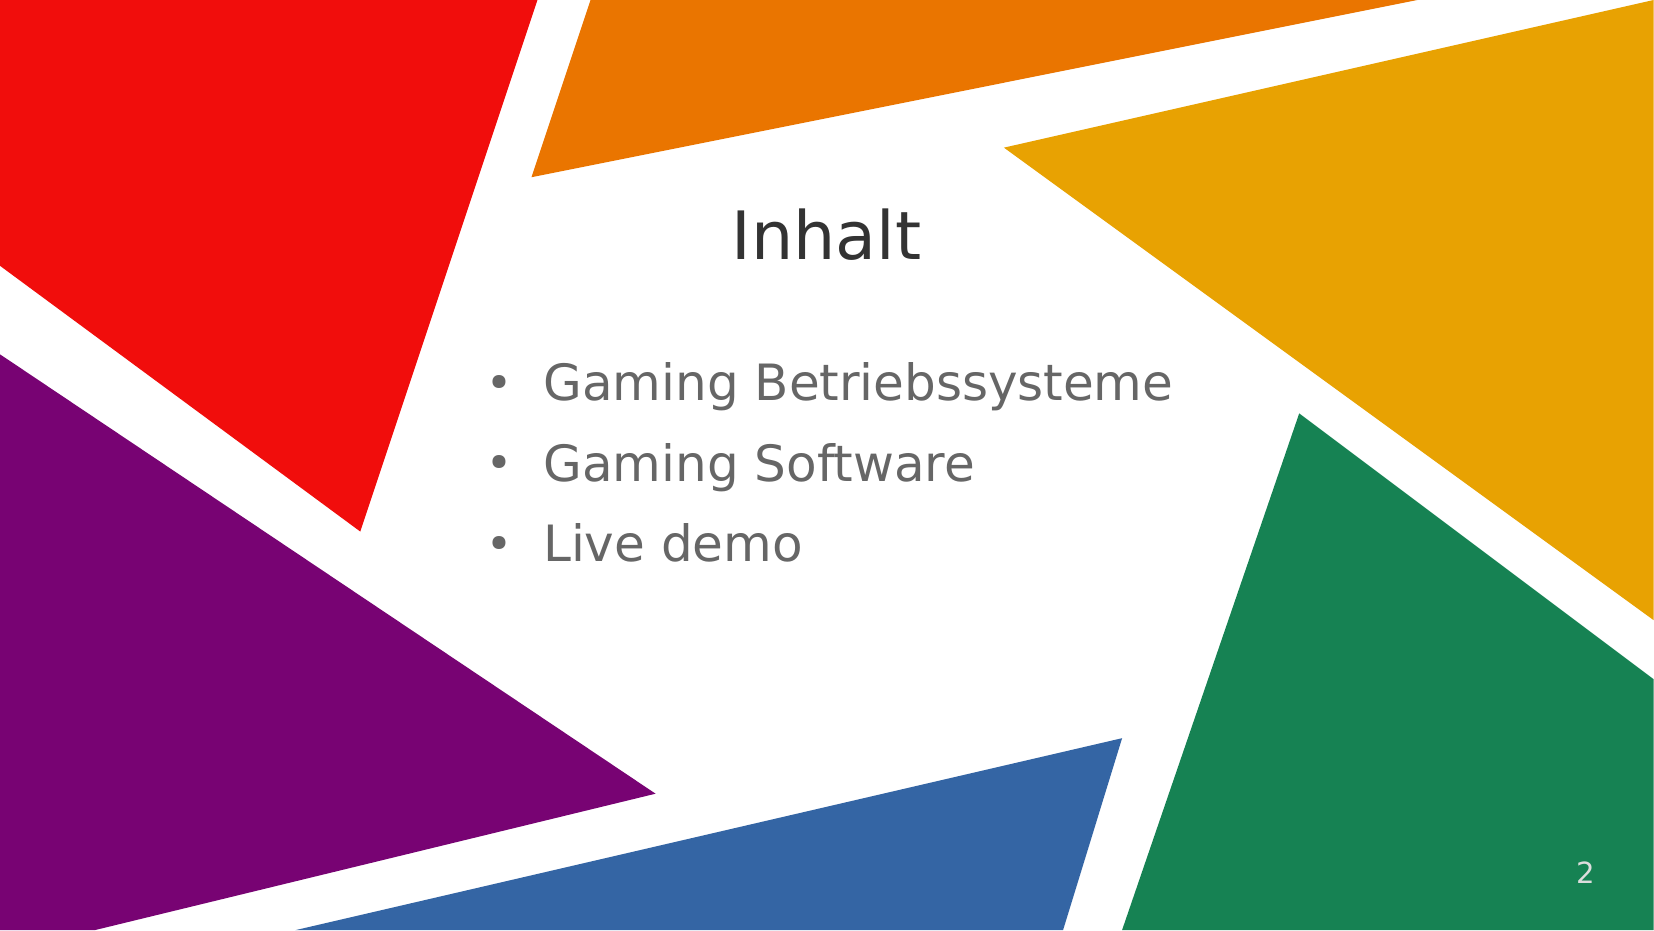

# Inhalt
Gaming Betriebssysteme
Gaming Software
Live demo
2